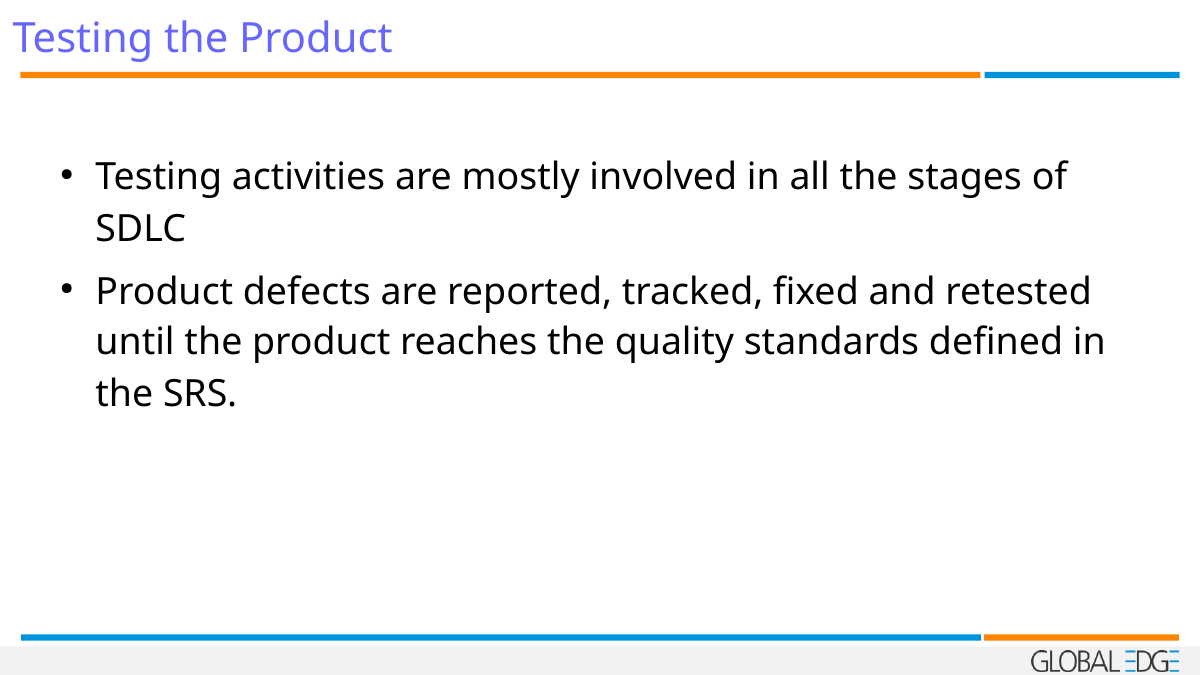

# Testing the Product
Testing activities are mostly involved in all the stages of SDLC
Product defects are reported, tracked, fixed and retested until the product reaches the quality standards defined in the SRS.